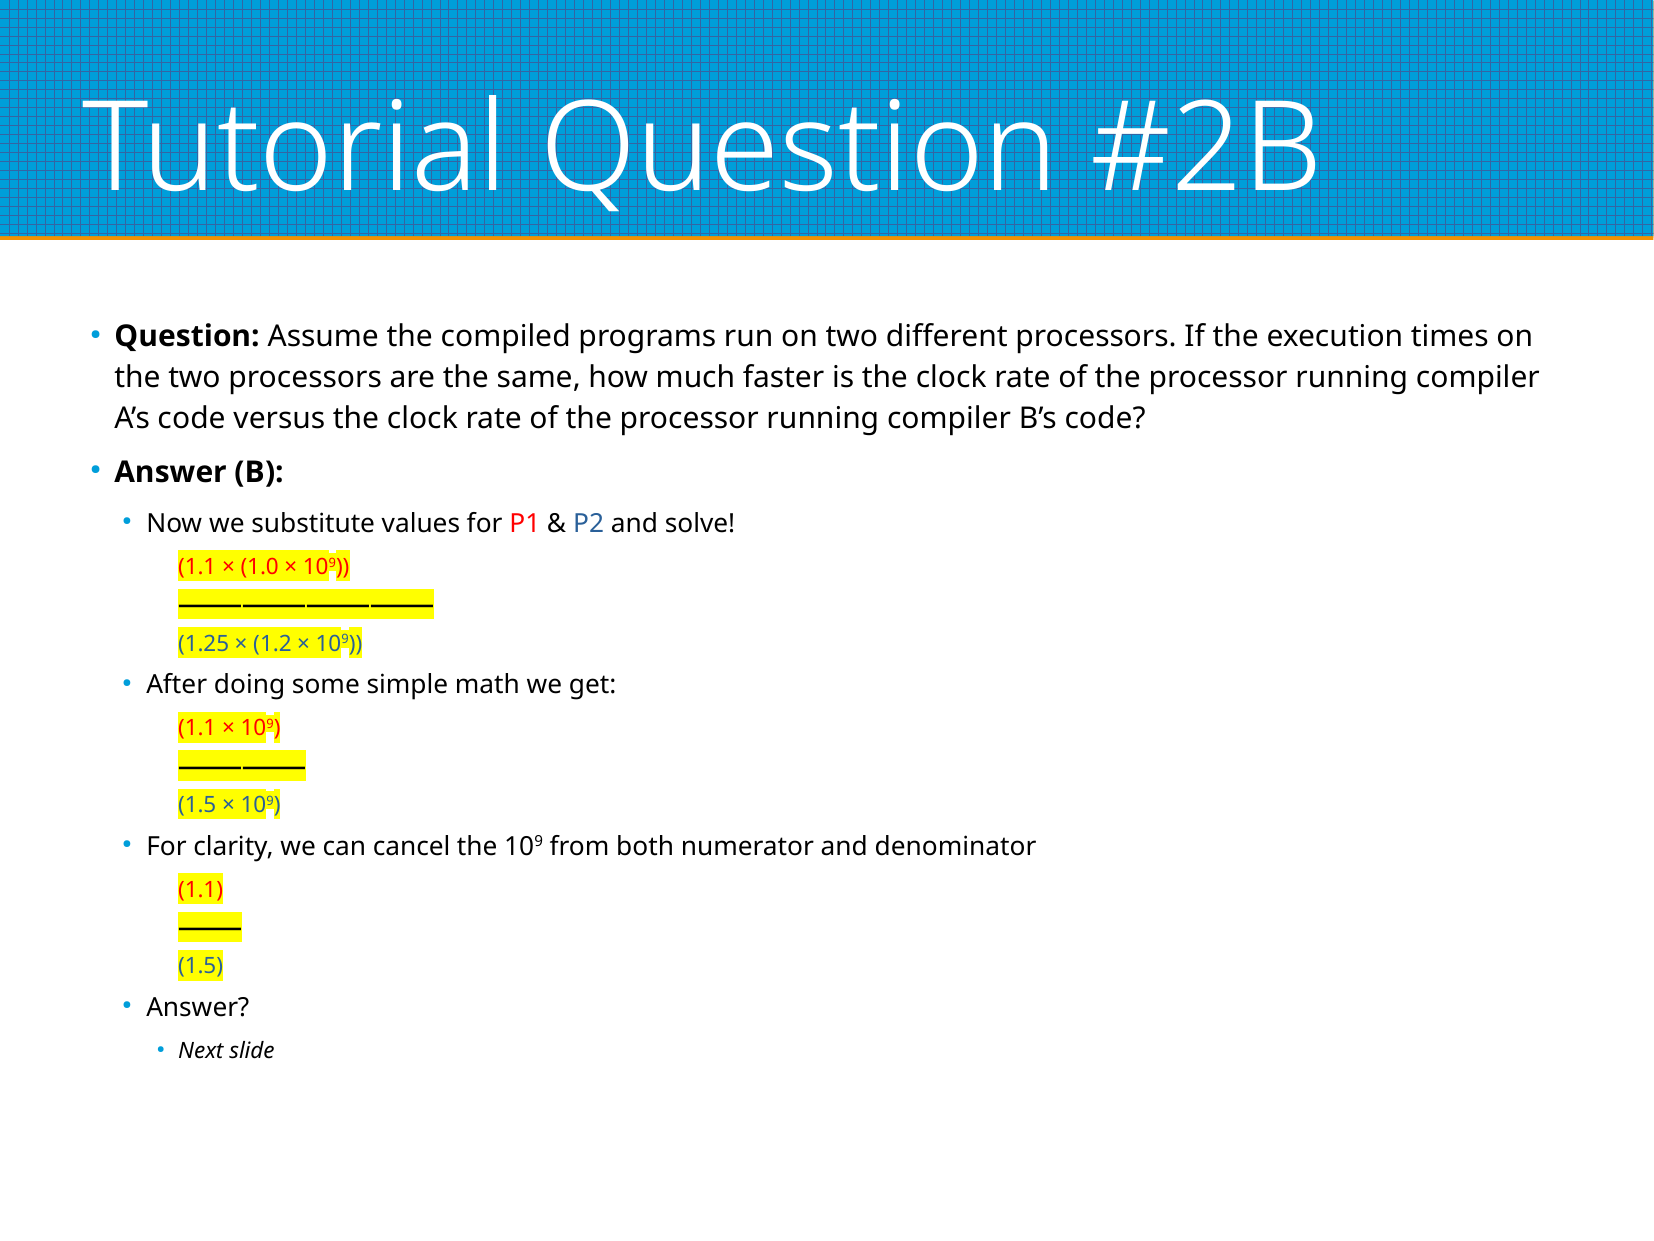

# Tutorial Question #2B
Question: Assume the compiled programs run on two different processors. If the execution times on the two processors are the same, how much faster is the clock rate of the processor running compiler A’s code versus the clock rate of the processor running compiler B’s code?
Answer (B):
Now we substitute values for P1 & P2 and solve!
(1.1 × (1.0 × 109))
⸻⸻⸻⸻
(1.25 × (1.2 × 109))
After doing some simple math we get:
(1.1 × 109)
⸻⸻
(1.5 × 109)
For clarity, we can cancel the 109 from both numerator and denominator
(1.1)
⸻
(1.5)
Answer?
Next slide